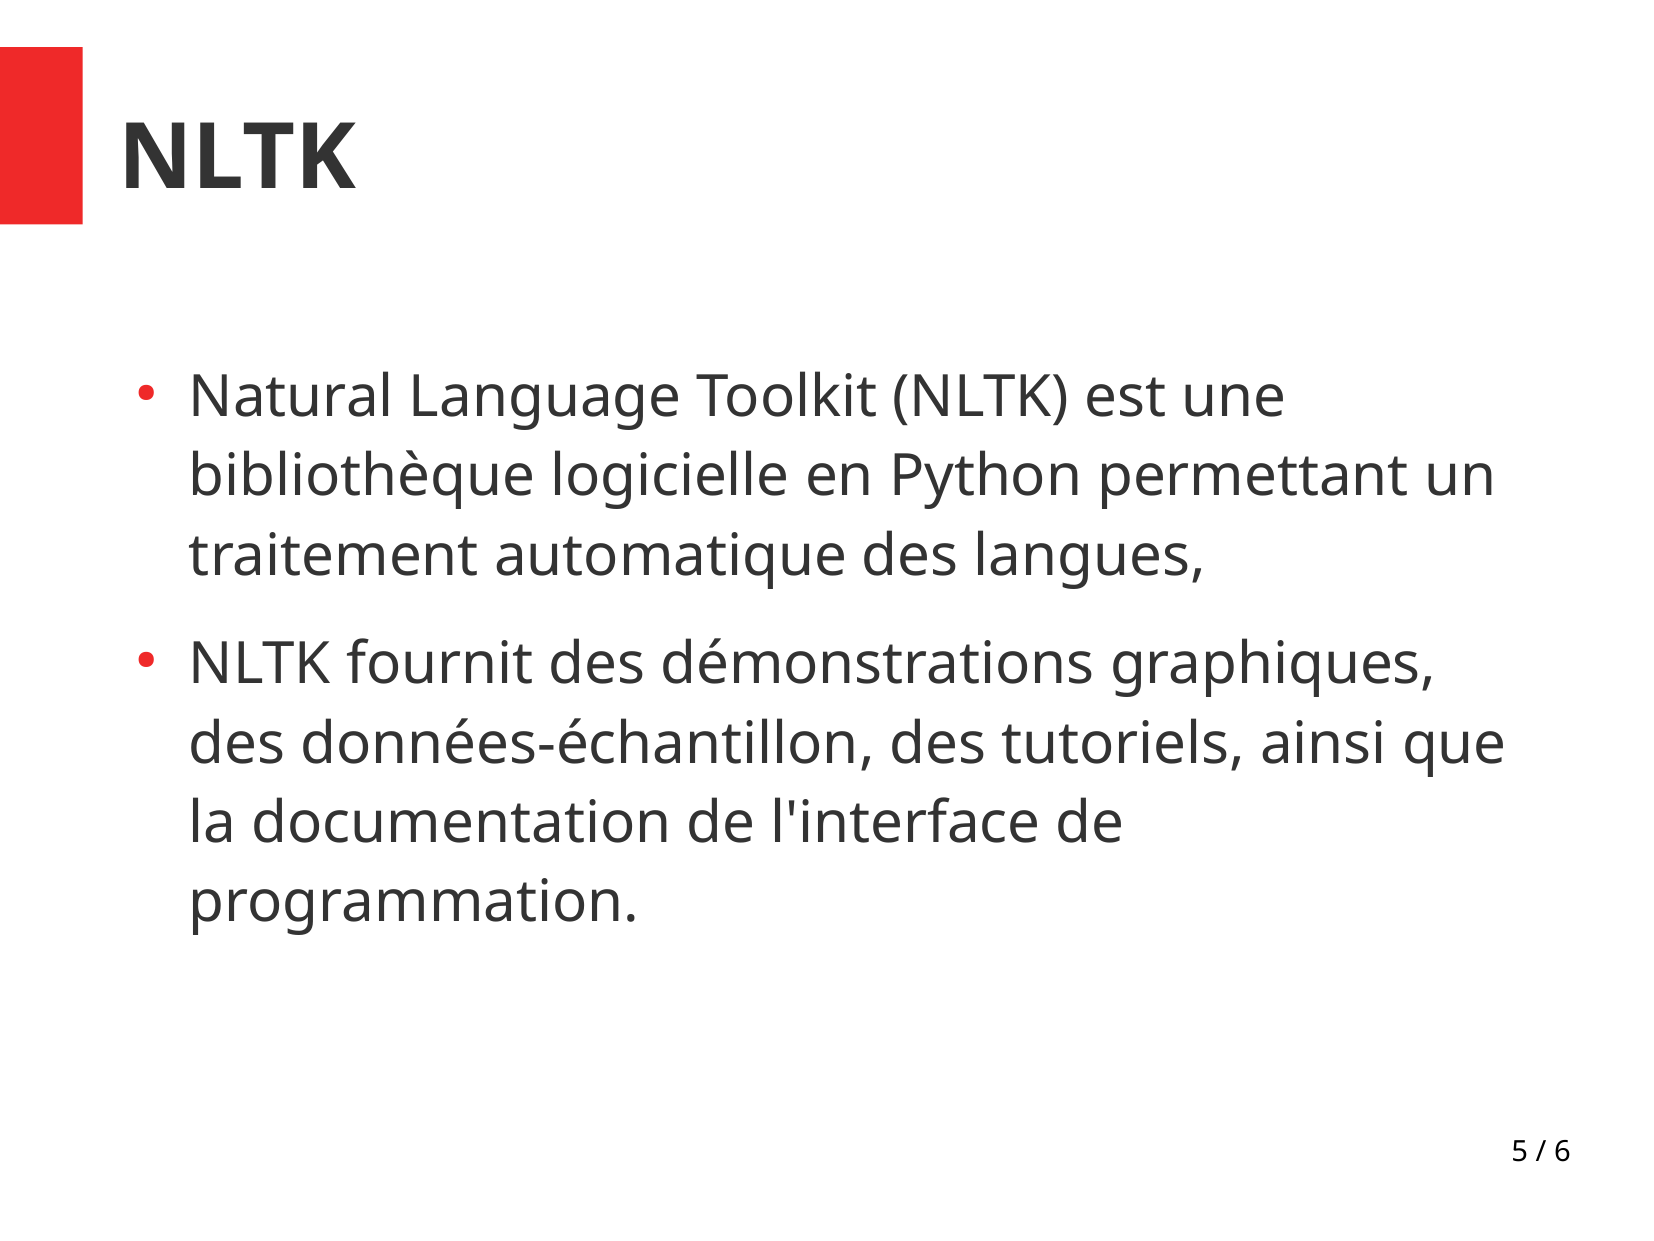

# NLTK
Natural Language Toolkit (NLTK) est une bibliothèque logicielle en Python permettant un traitement automatique des langues,
NLTK fournit des démonstrations graphiques, des données-échantillon, des tutoriels, ainsi que la documentation de l'interface de programmation.
5